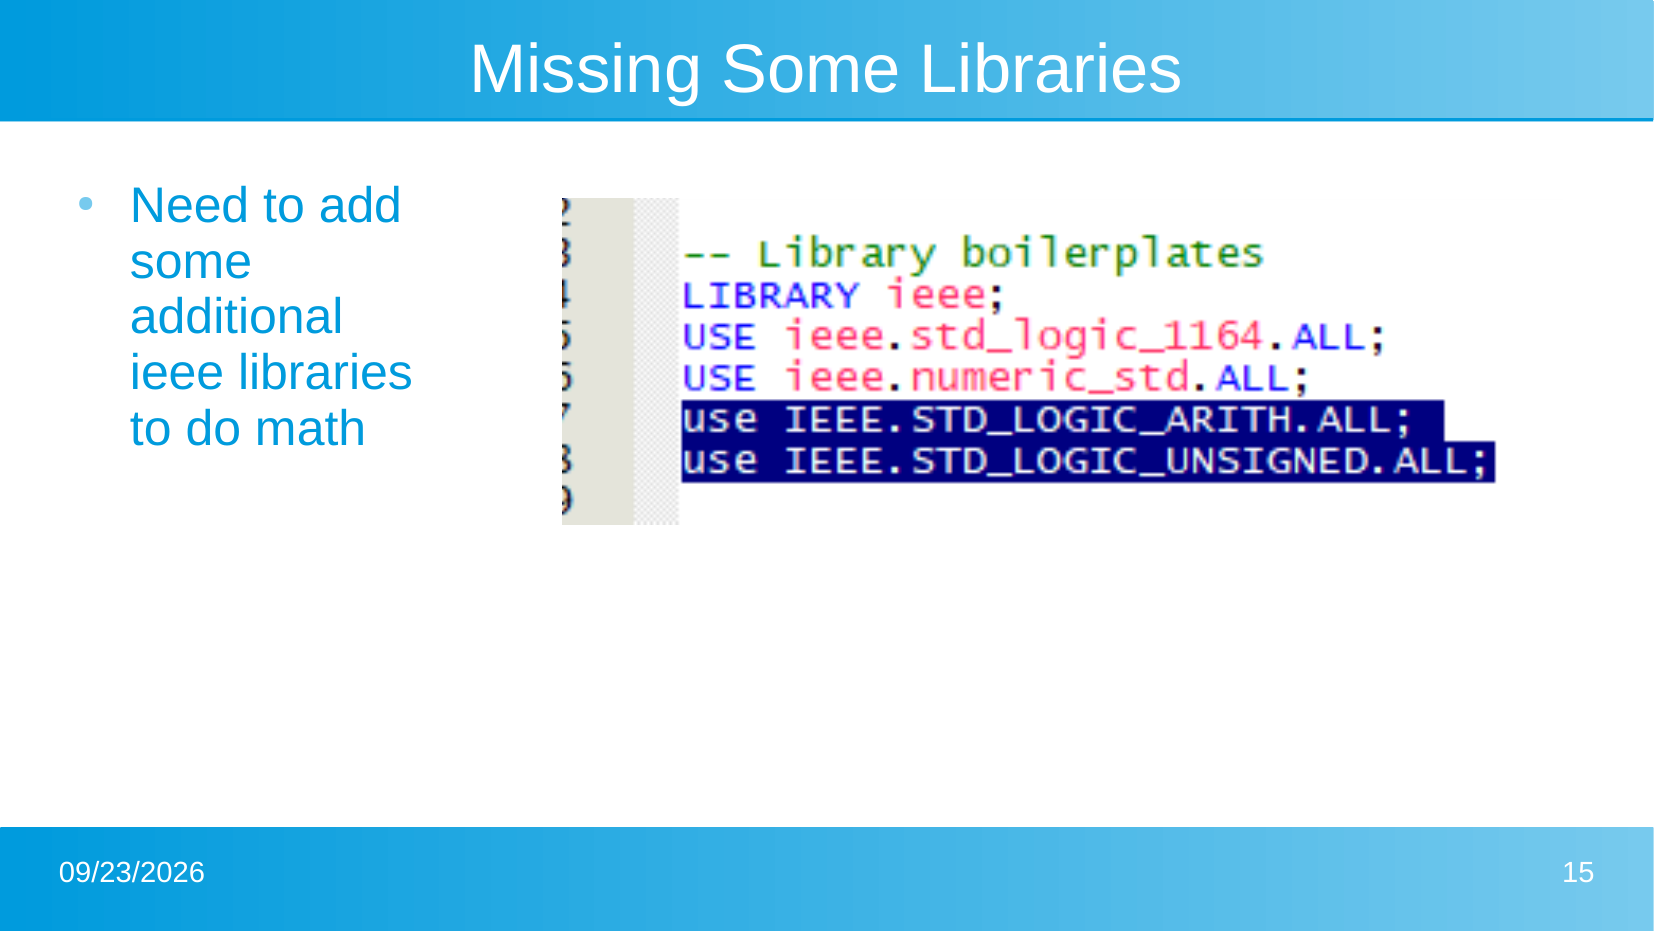

# Missing Some Libraries
Need to add some additional ieee libraries to do math
15